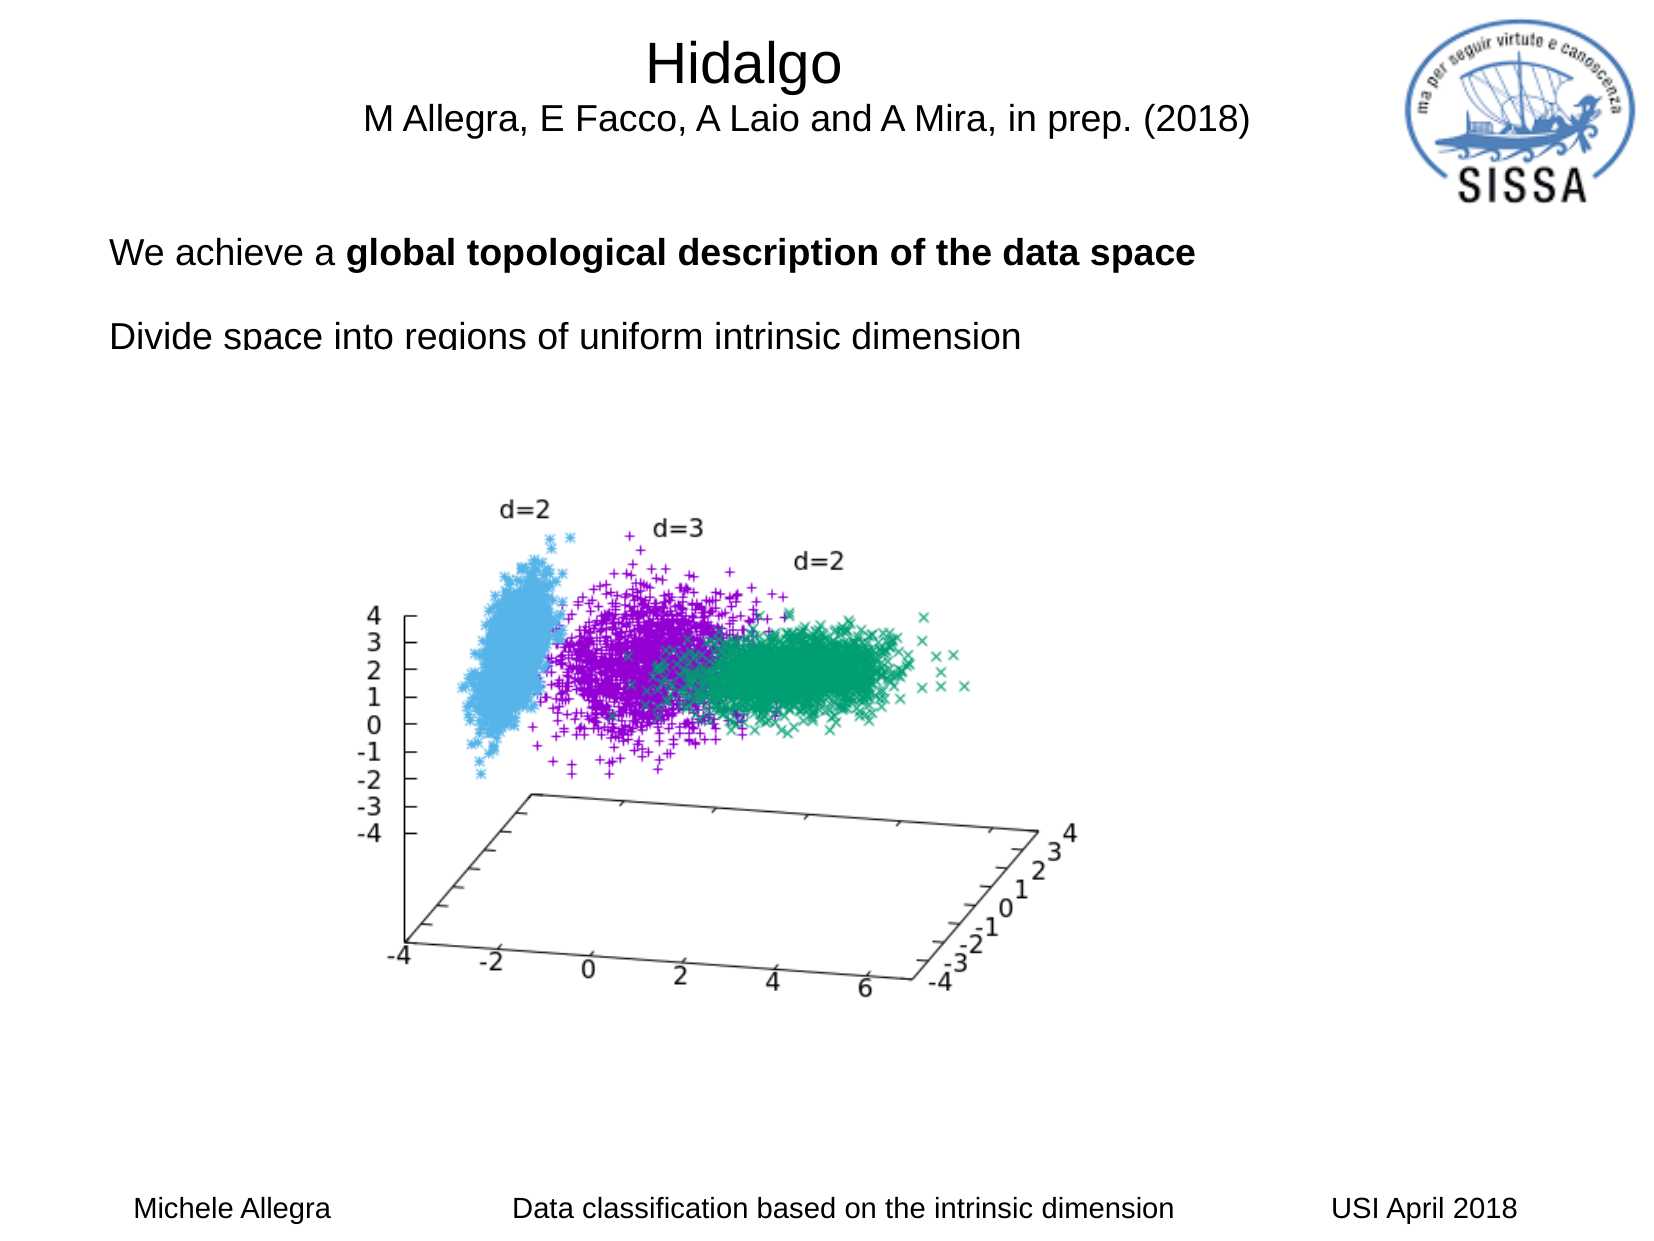

# Hidalgo
M Allegra, E Facco, A Laio and A Mira, in prep. (2018)
We achieve a global topological description of the data space
Divide space into regions of uniform intrinsic dimension
Michele Allegra Data classification based on the intrinsic dimension USI April 2018